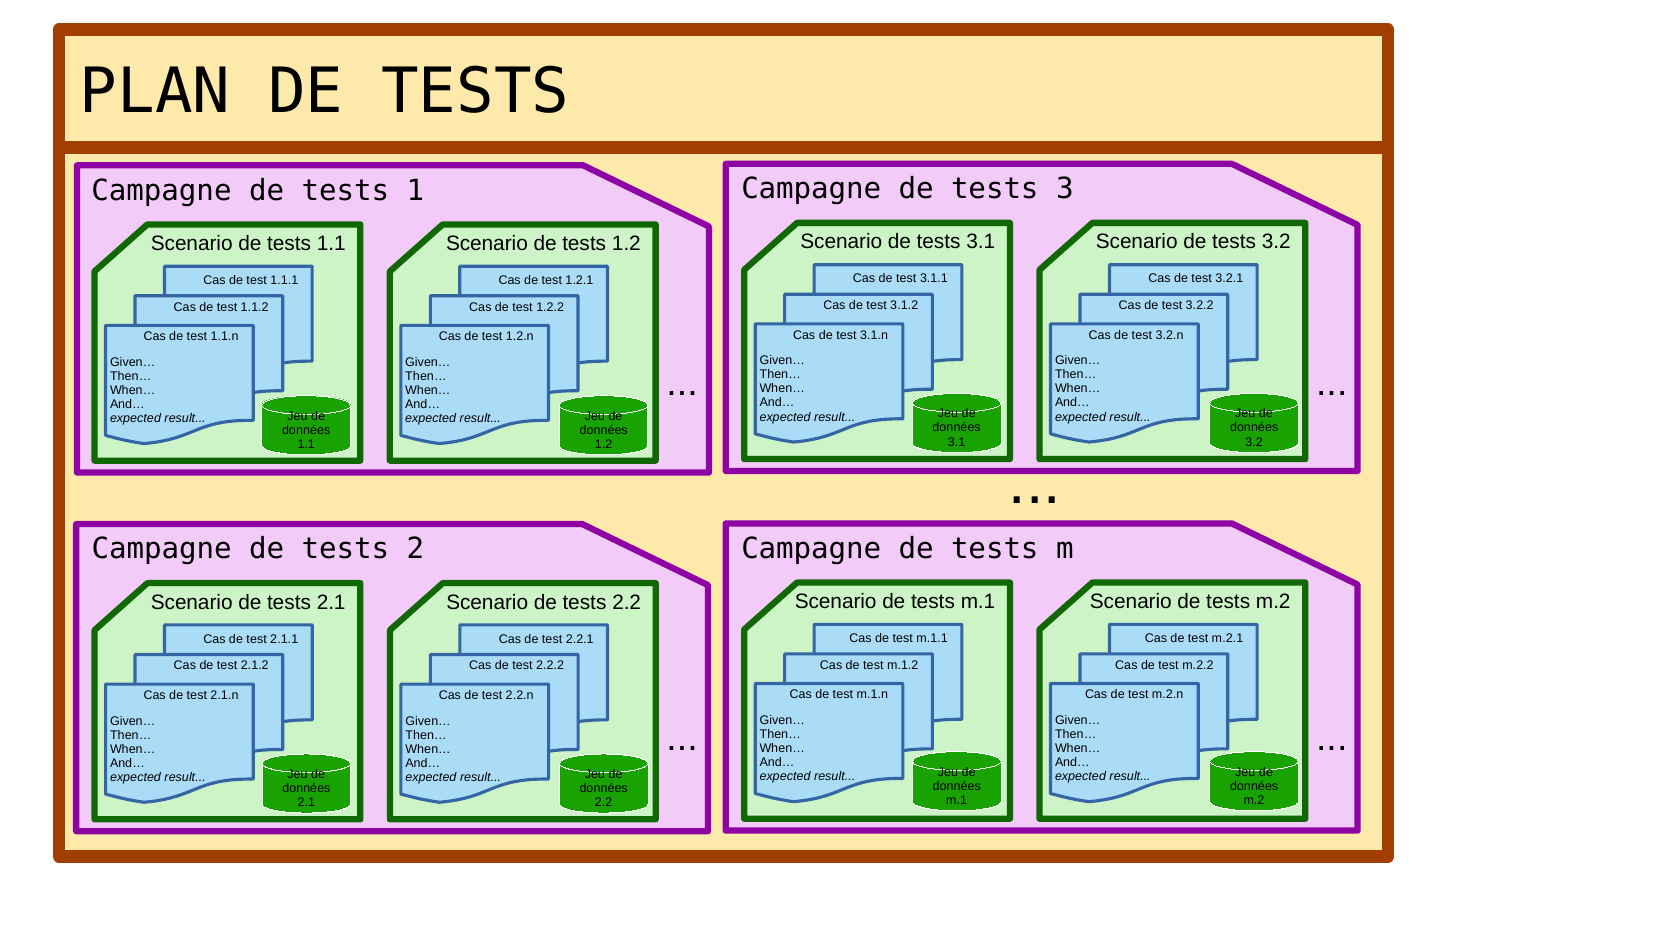

PLAN DE TESTS
Campagne de tests 3
Campagne de tests 1
Scenario de tests 3.1
Scenario de tests 3.2
Scenario de tests 1.1
Scenario de tests 1.2
Cas de test 3.1.1
Cas de test 3.1.2
Cas de test 3.1.n
Given…
Then…
When…
And…
expected result...
Cas de test 3.2.1
Cas de test 3.2.2
Cas de test 3.2.n
Given…
Then…
When…
And…
expected result...
Cas de test 1.1.1
Cas de test 1.1.2
Cas de test 1.1.n
Given…
Then…
When…
And…
expected result...
Cas de test 1.2.1
Cas de test 1.2.2
Cas de test 1.2.n
Given…
Then…
When…
And…
expected result...
...
...
Jeu de données 3.1
Jeu de données 3.2
Jeu de données 1
Jeu de données 1
Jeu de données 1
Jeu de données 1
Jeu de données 1
Jeu de données 1
Jeu de données 1
Jeu de données 1
Jeu de données 1
Jeu de données 1
Jeu de données 1
Jeu de données 1
Jeu de données 1
Jeu de données 1
Jeu de données 1
Jeu de données 1
Jeu de données 1
Jeu de données 1
Jeu de données 1
Jeu de données 1
Jeu de données 1
Jeu de données 1
Jeu de données 1
Jeu de données 1
Jeu de données 1
Jeu de données 1
Jeu de données 1
Jeu de données 1
Jeu de données 1
Jeu de données 1
Jeu de données 1
Jeu de données 1
Jeu de données 1
Jeu de données 1
Jeu de données 1
Jeu de données 1
Jeu de données 1
Jeu de données 1.1
Jeu de données 1.2
...
Campagne de tests m
Campagne de tests 2
Scenario de tests m.1
Scenario de tests m.2
Scenario de tests 2.1
Scenario de tests 2.2
Cas de test m.1.1
Cas de test m.1.2
Cas de test m.1.n
Given…
Then…
When…
And…
expected result...
Cas de test m.2.1
Cas de test m.2.2
Cas de test m.2.n
Given…
Then…
When…
And…
expected result...
Cas de test 2.1.1
Cas de test 2.1.2
Cas de test 2.1.n
Given…
Then…
When…
And…
expected result...
Cas de test 2.2.1
Cas de test 2.2.2
Cas de test 2.2.n
Given…
Then…
When…
And…
expected result...
...
...
Jeu de données m.1
Jeu de données m.2
Jeu de données 2.1
Jeu de données 2.2